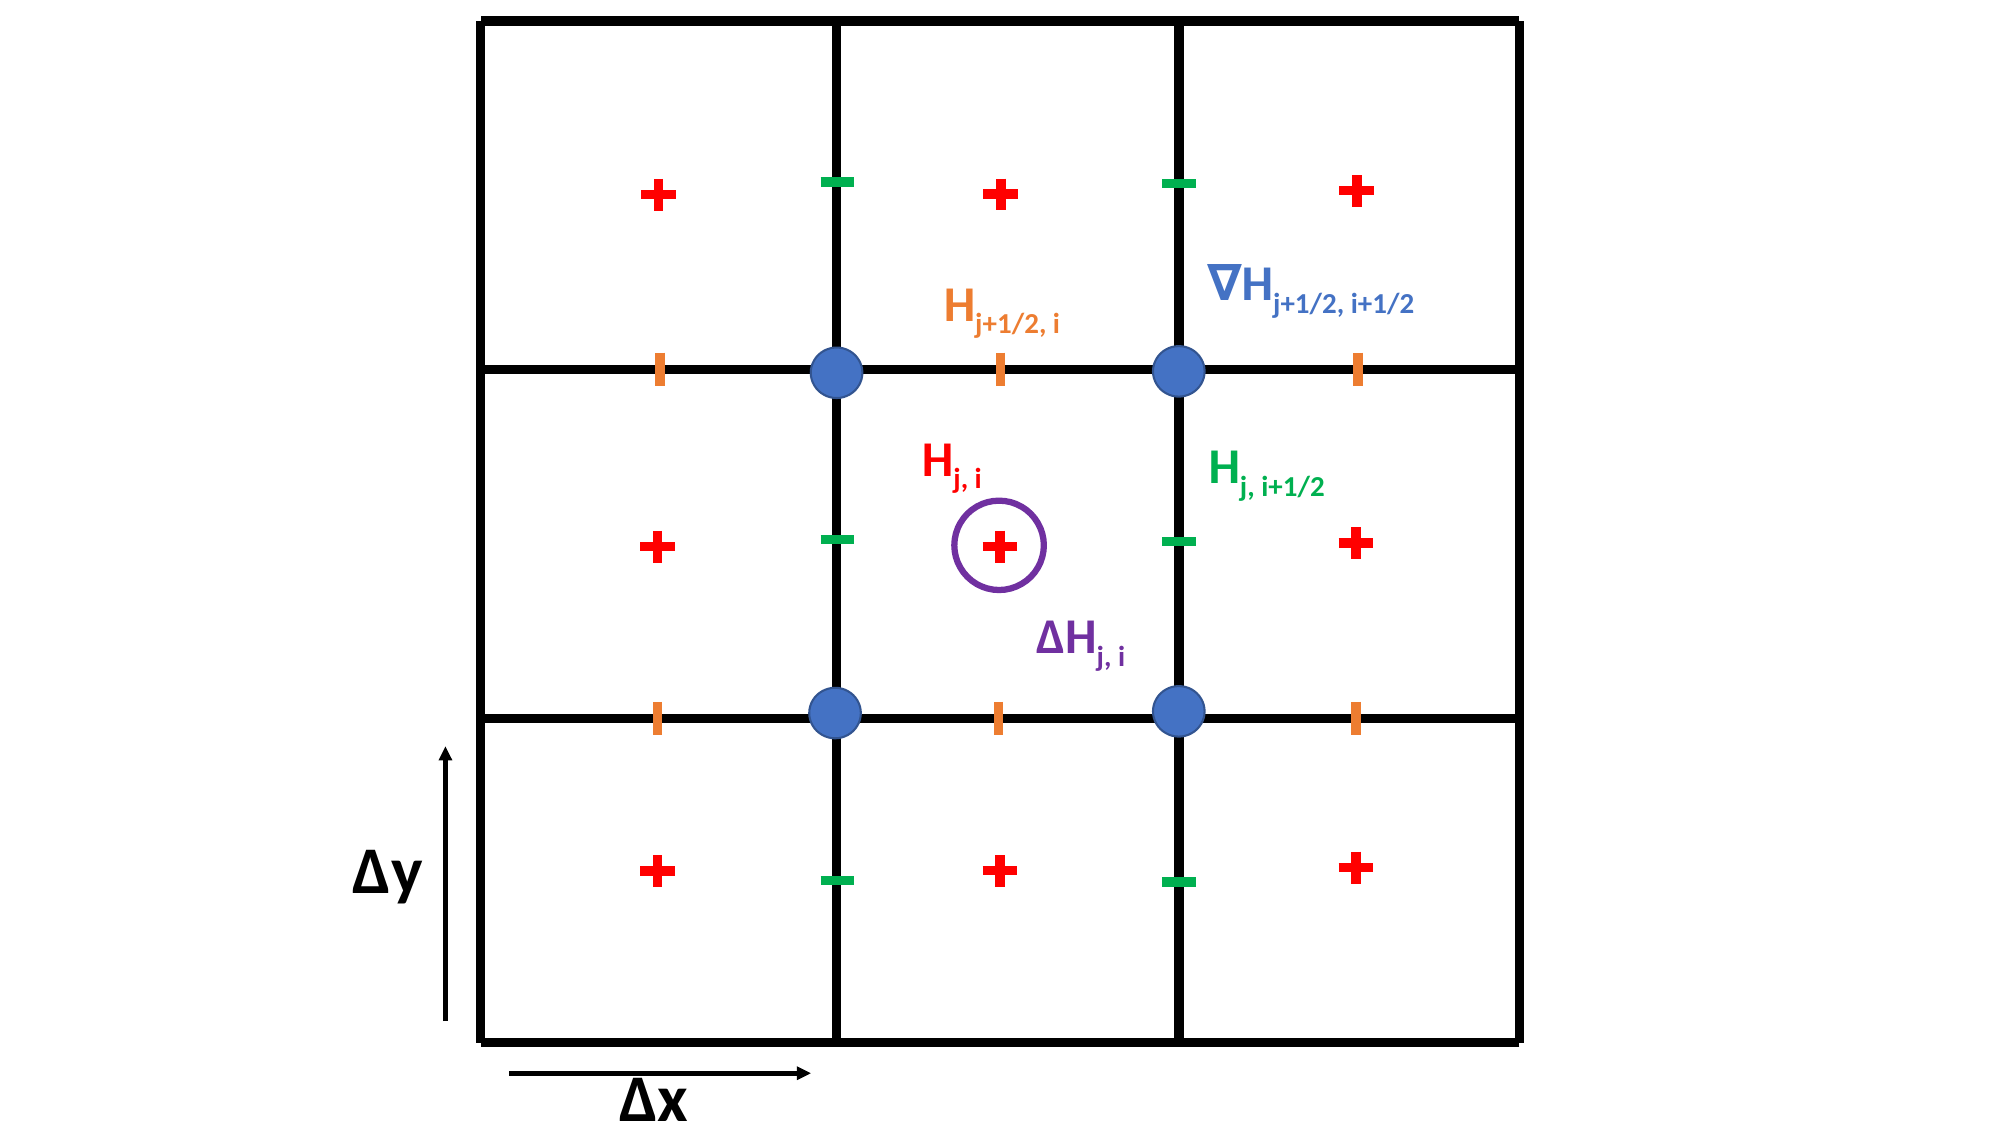

∇Hj+1/2, i+1/2
Hj+1/2, i
Hj, i
Hj, i+1/2
∆Hj, i
∆y
∆x